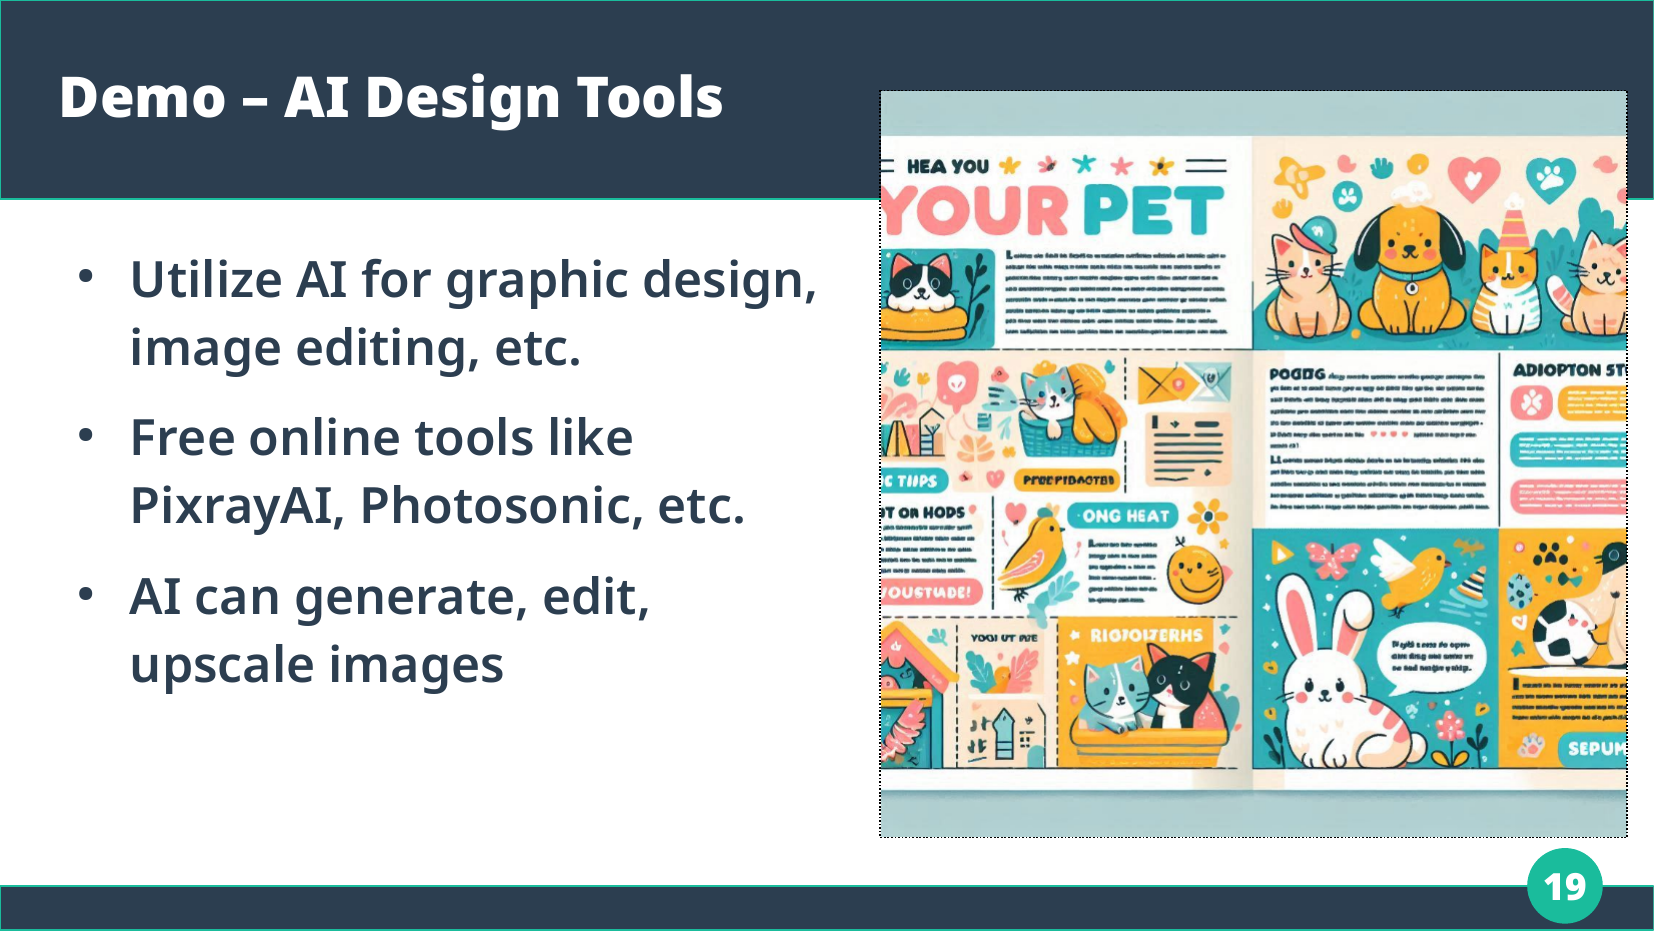

# Demo – AI Design Tools
Utilize AI for graphic design, image editing, etc.
Free online tools like PixrayAI, Photosonic, etc.
AI can generate, edit, upscale images
19